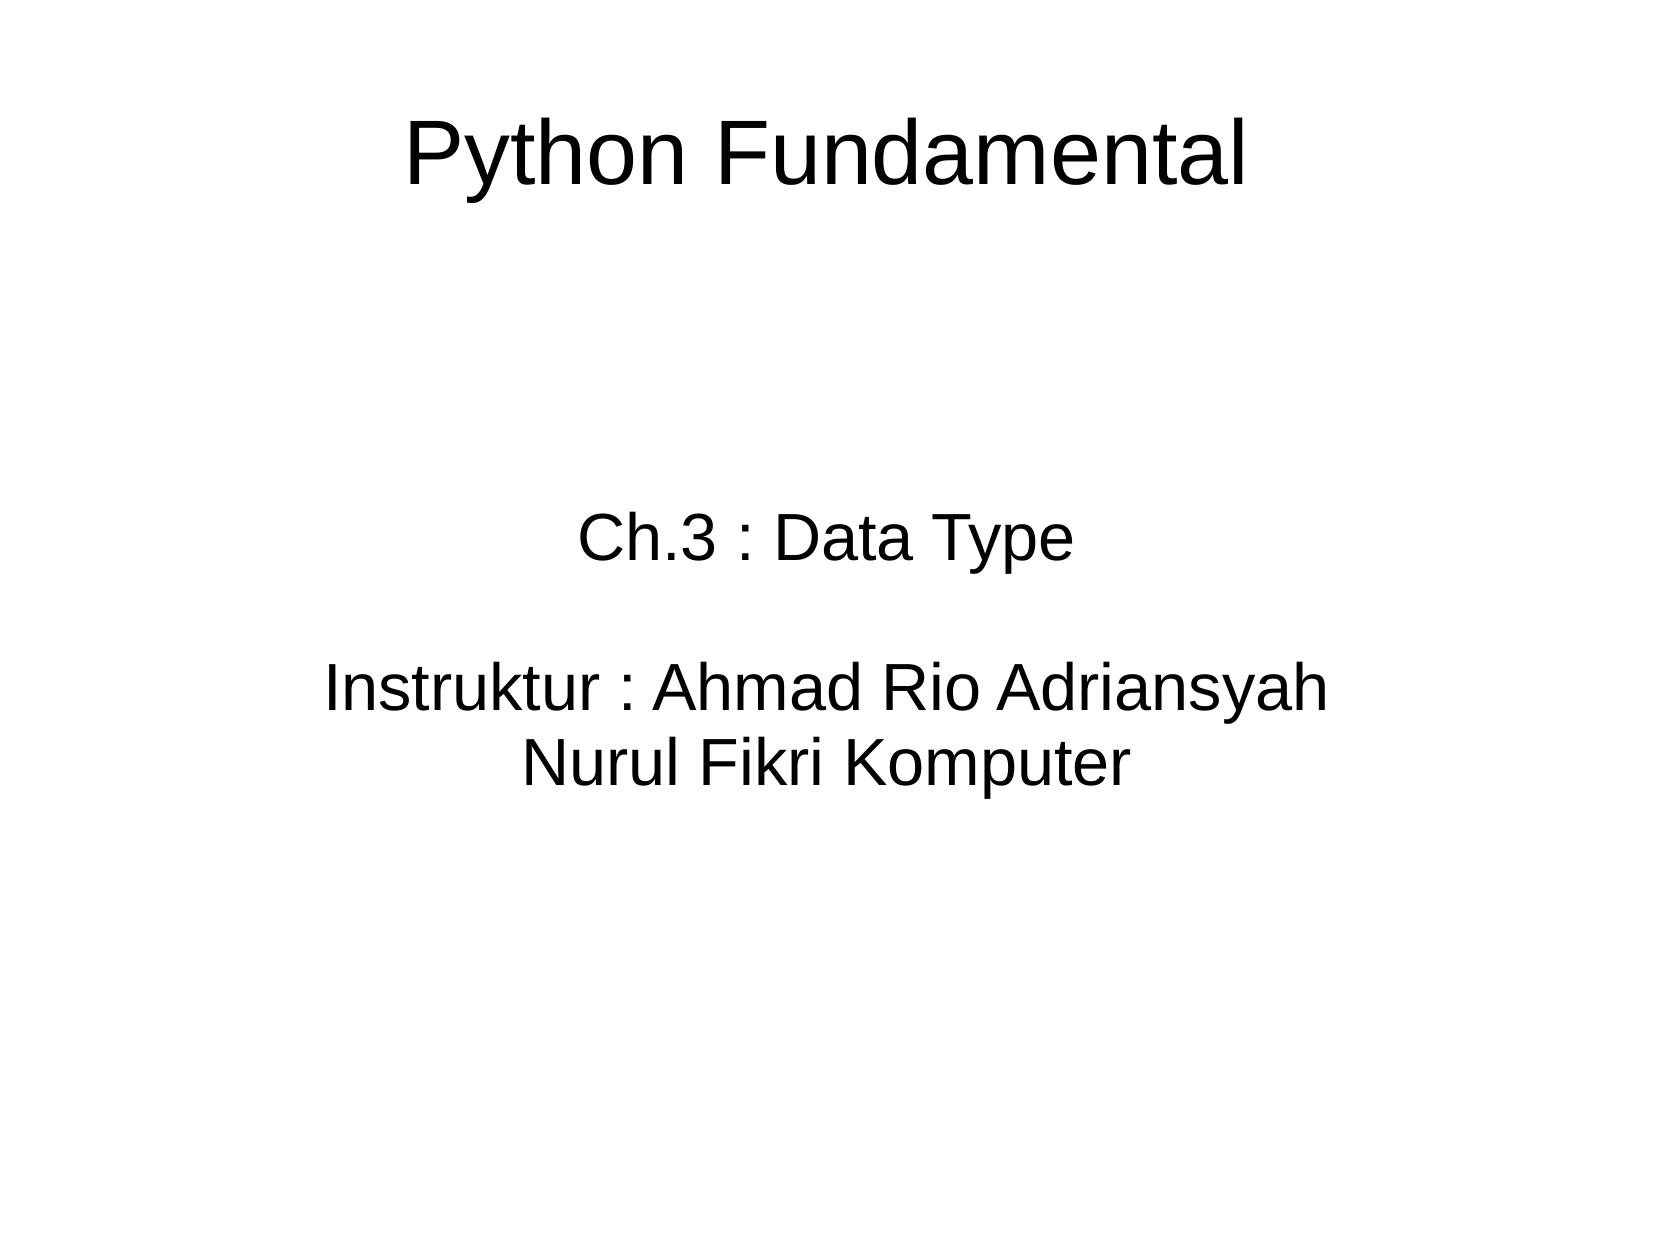

# Python Fundamental
Ch.3 : Data Type
Instruktur : Ahmad Rio Adriansyah
Nurul Fikri Komputer